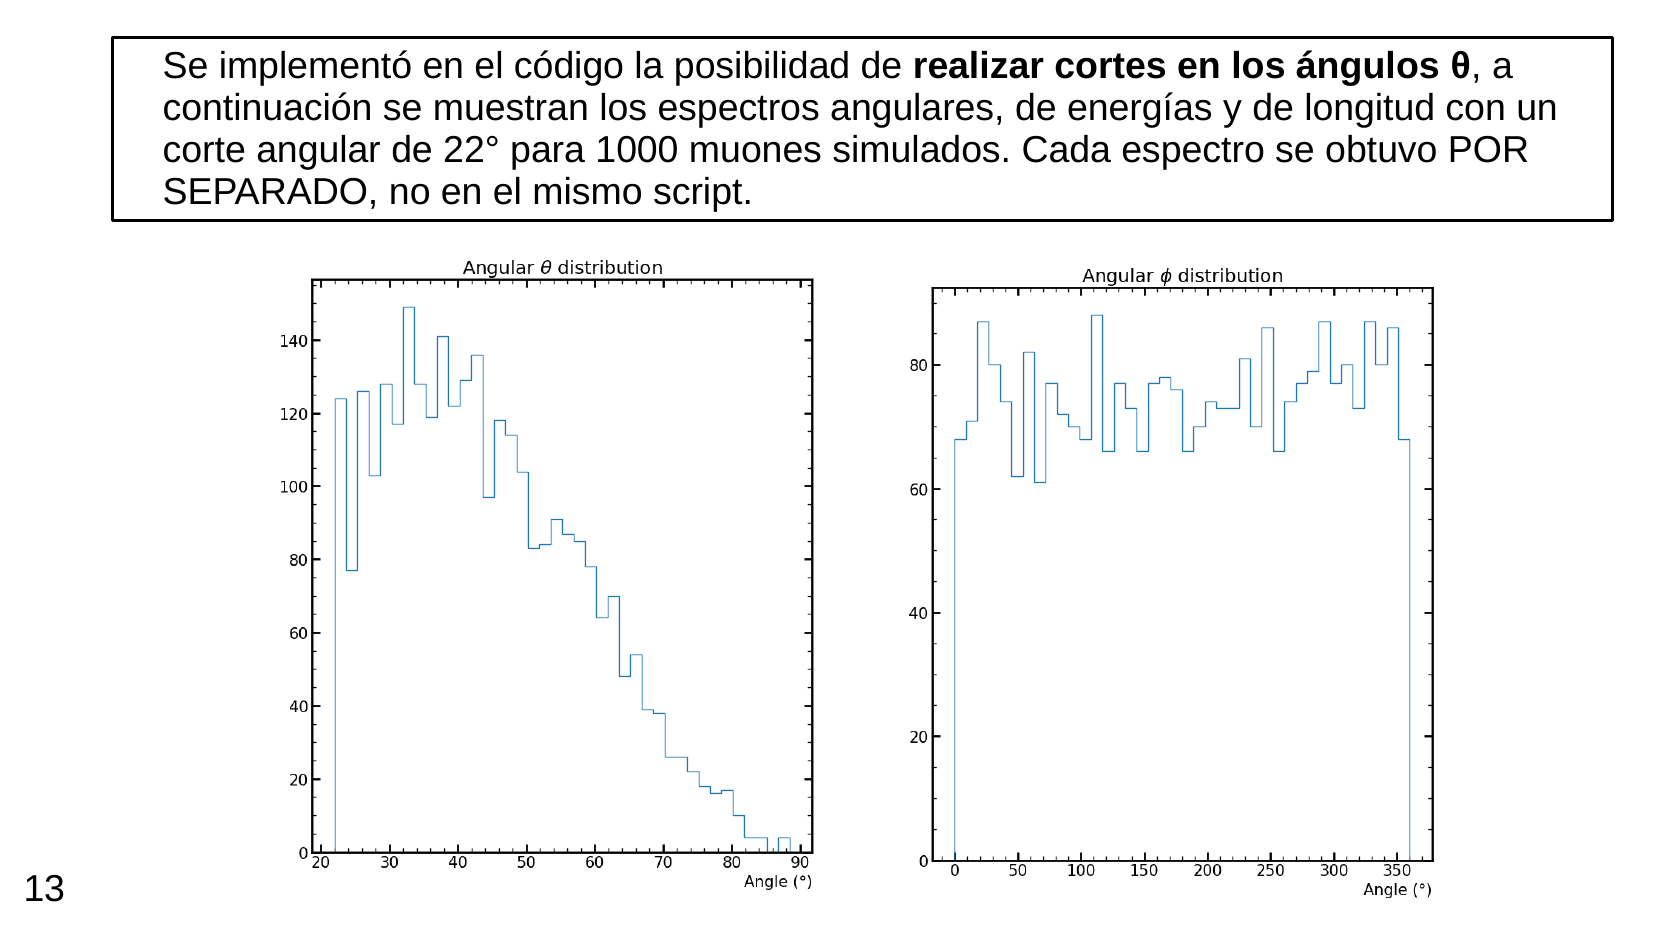

Se implementó en el código la posibilidad de realizar cortes en los ángulos θ, a continuación se muestran los espectros angulares, de energías y de longitud con un corte angular de 22° para 1000 muones simulados. Cada espectro se obtuvo POR SEPARADO, no en el mismo script.